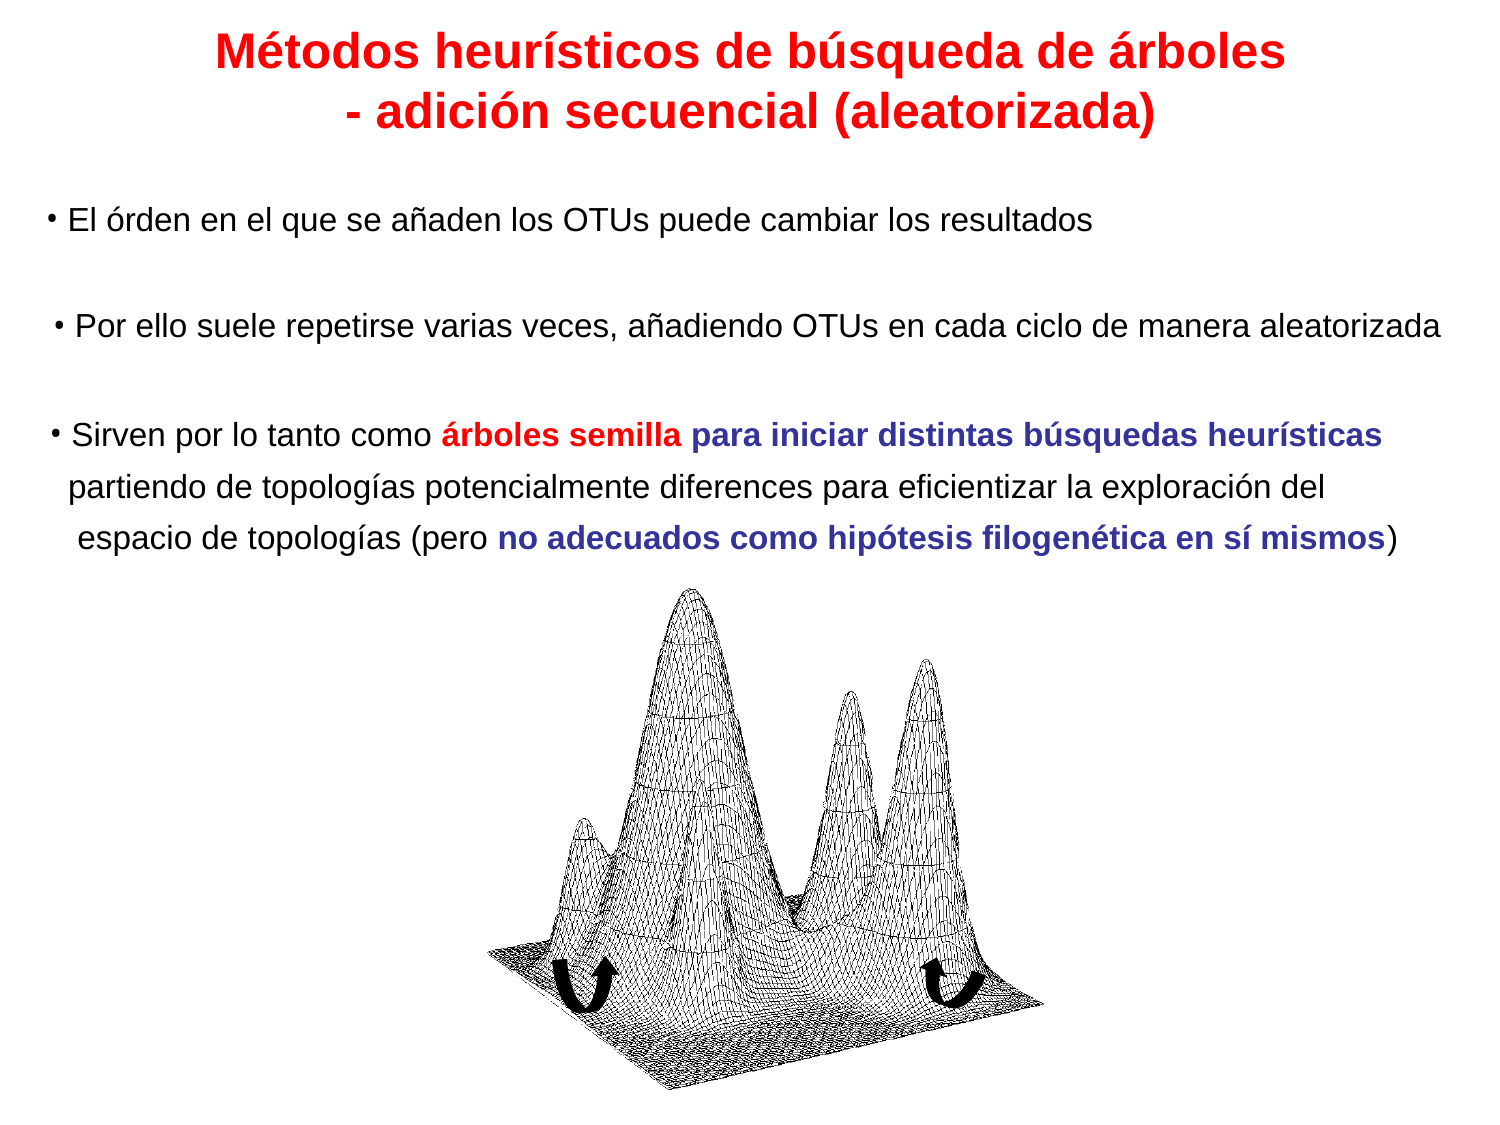

Métodos heurísticos de búsqueda de árboles
- adición secuencial (aleatorizada)
 El órden en el que se añaden los OTUs puede cambiar los resultados
 Por ello suele repetirse varias veces, añadiendo OTUs en cada ciclo de manera aleatorizada
 Sirven por lo tanto como árboles semilla para iniciar distintas búsquedas heurísticas
 partiendo de topologías potencialmente diferences para eficientizar la exploración del
 espacio de topologías (pero no adecuados como hipótesis filogenética en sí mismos)